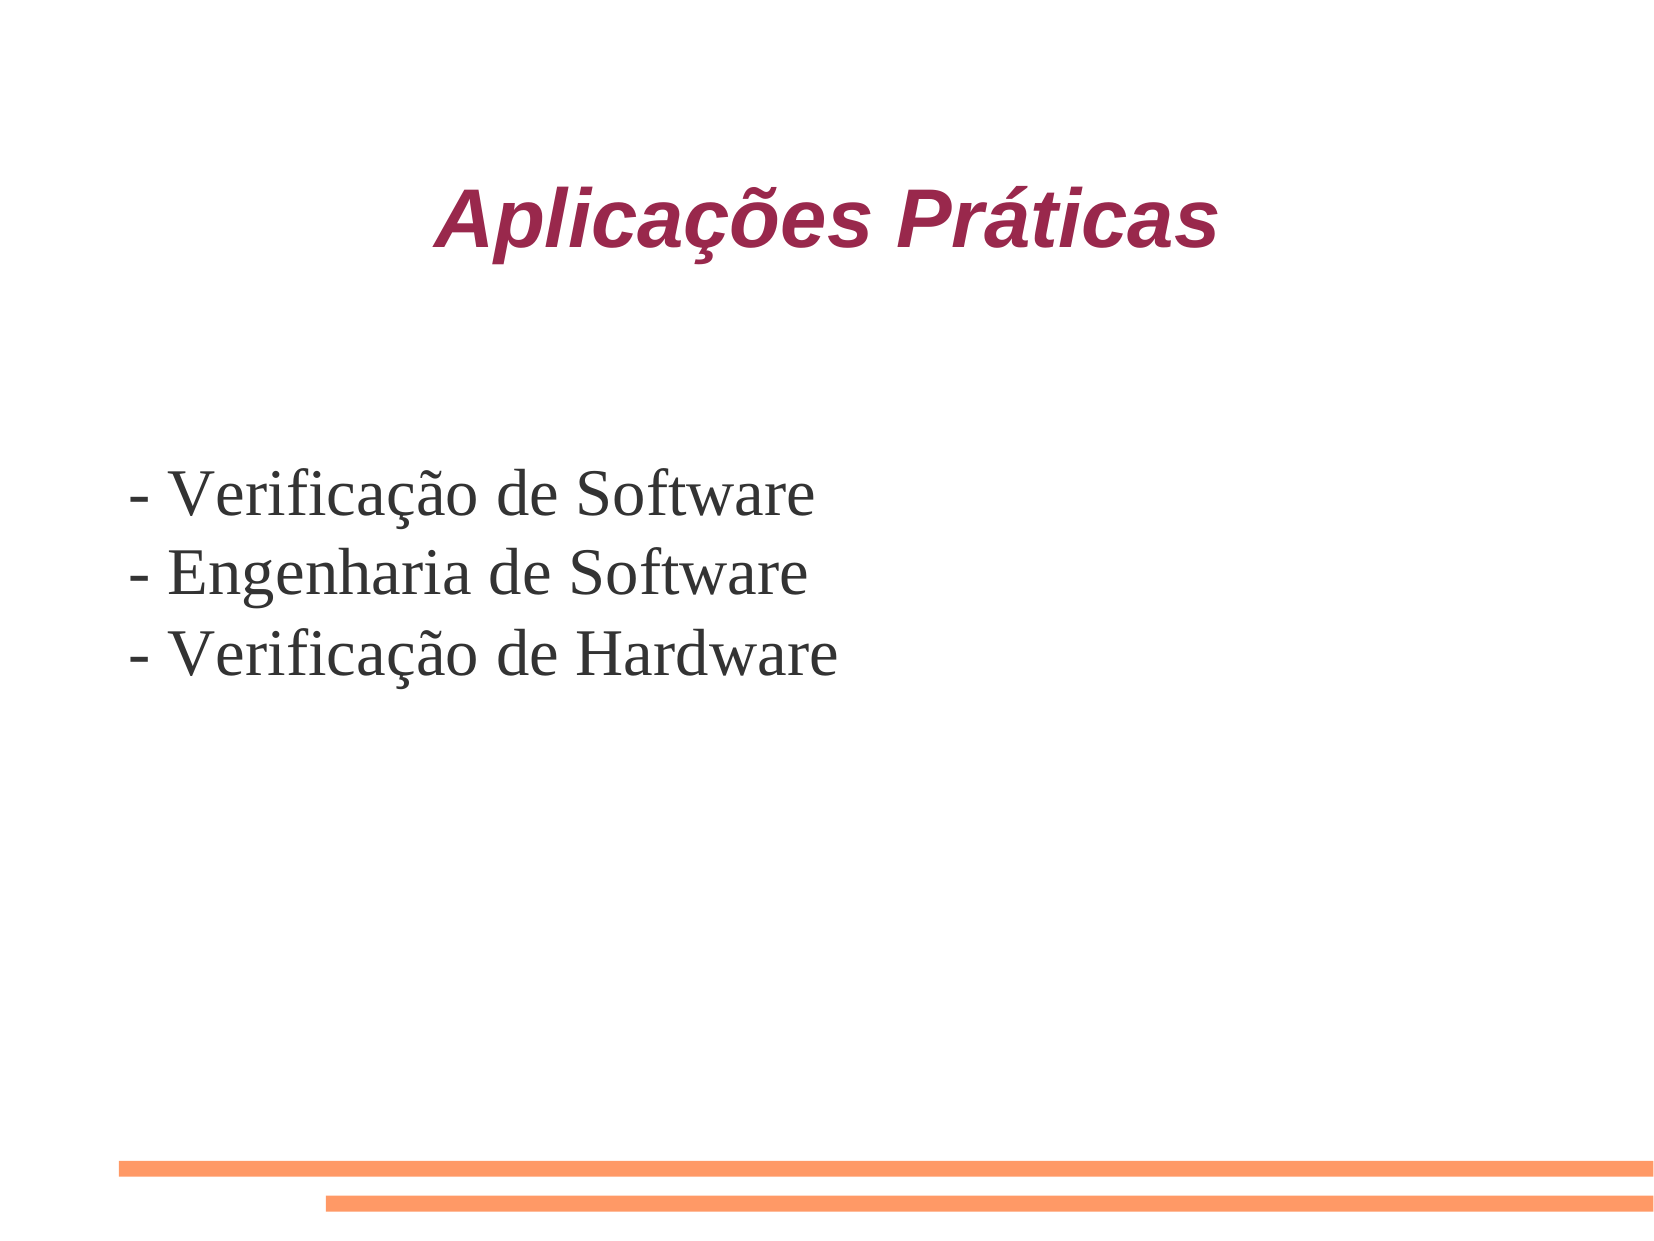

# Aplicações Práticas
- Verificação de Software
- Engenharia de Software
- Verificação de Hardware